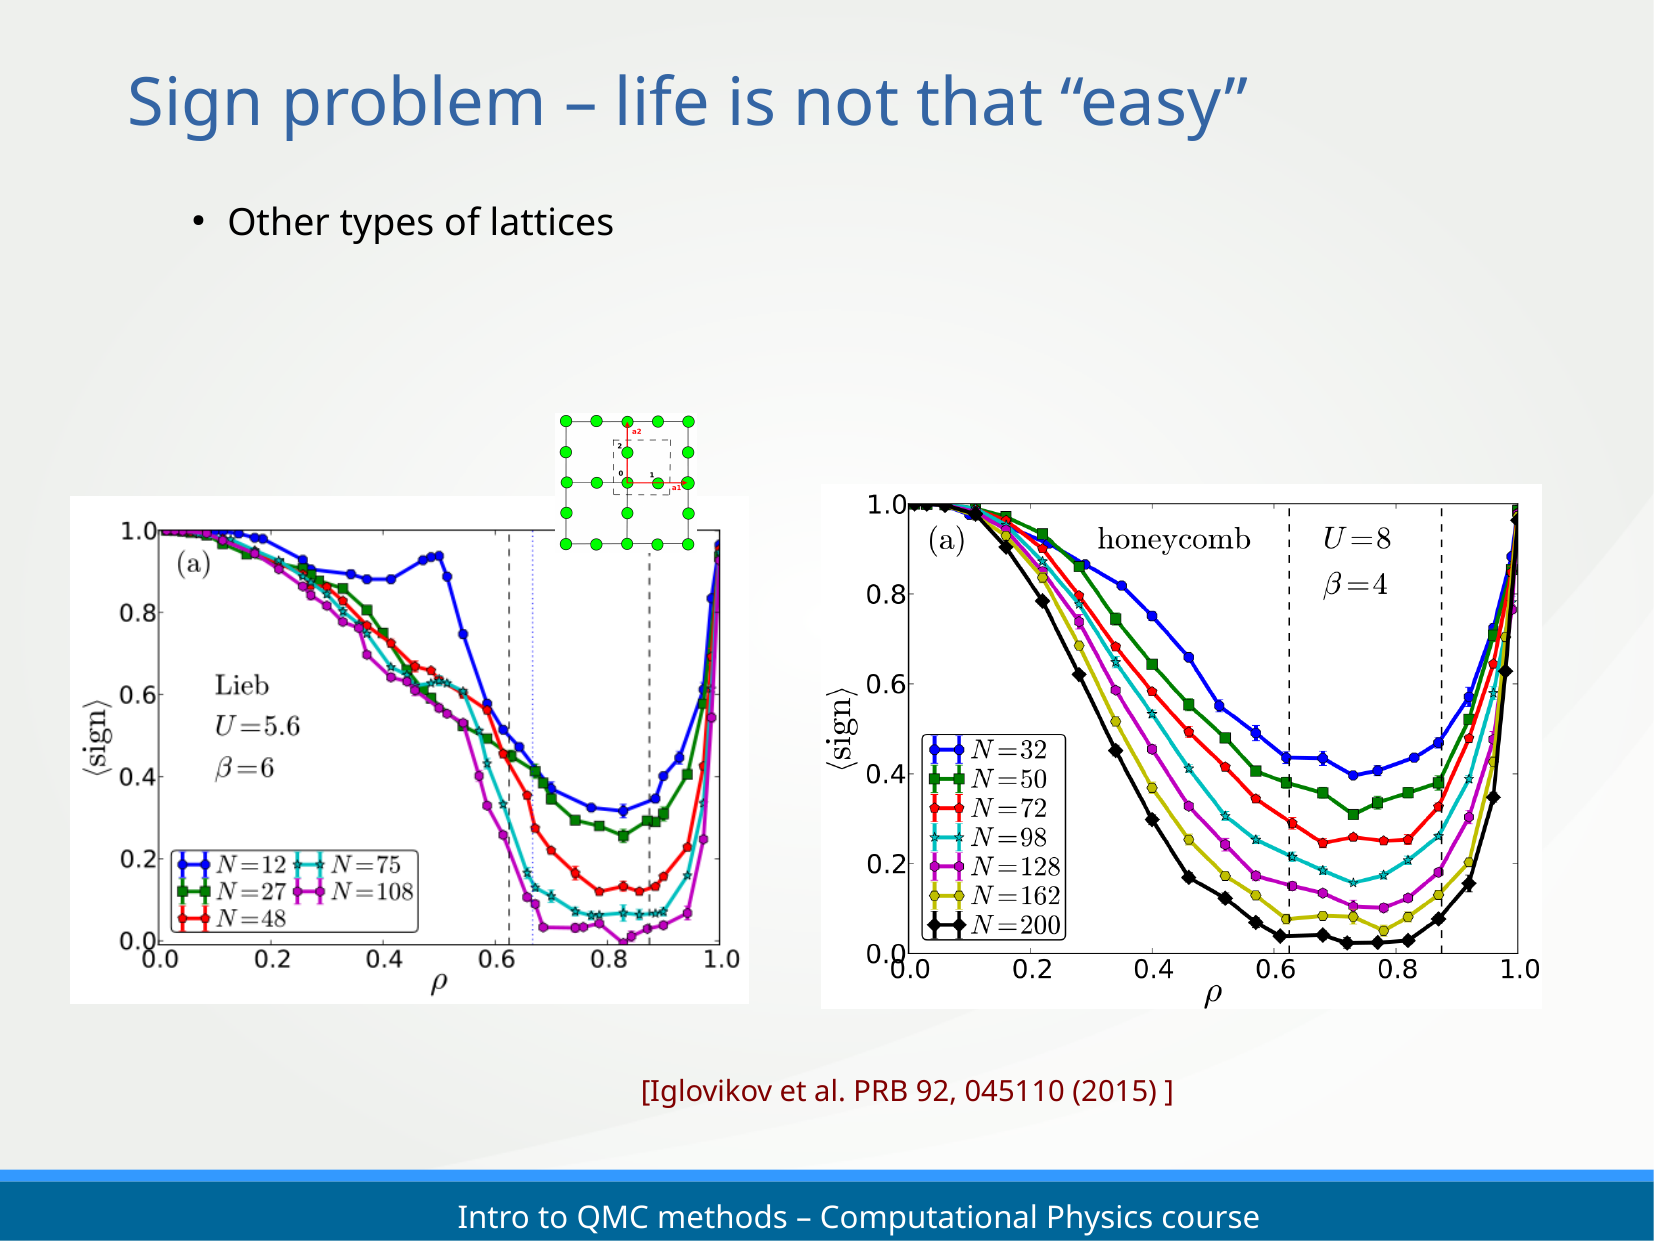

Sign problem – life is not that “easy”
Other types of lattices
[Iglovikov et al. PRB 92, 045110 (2015) ]